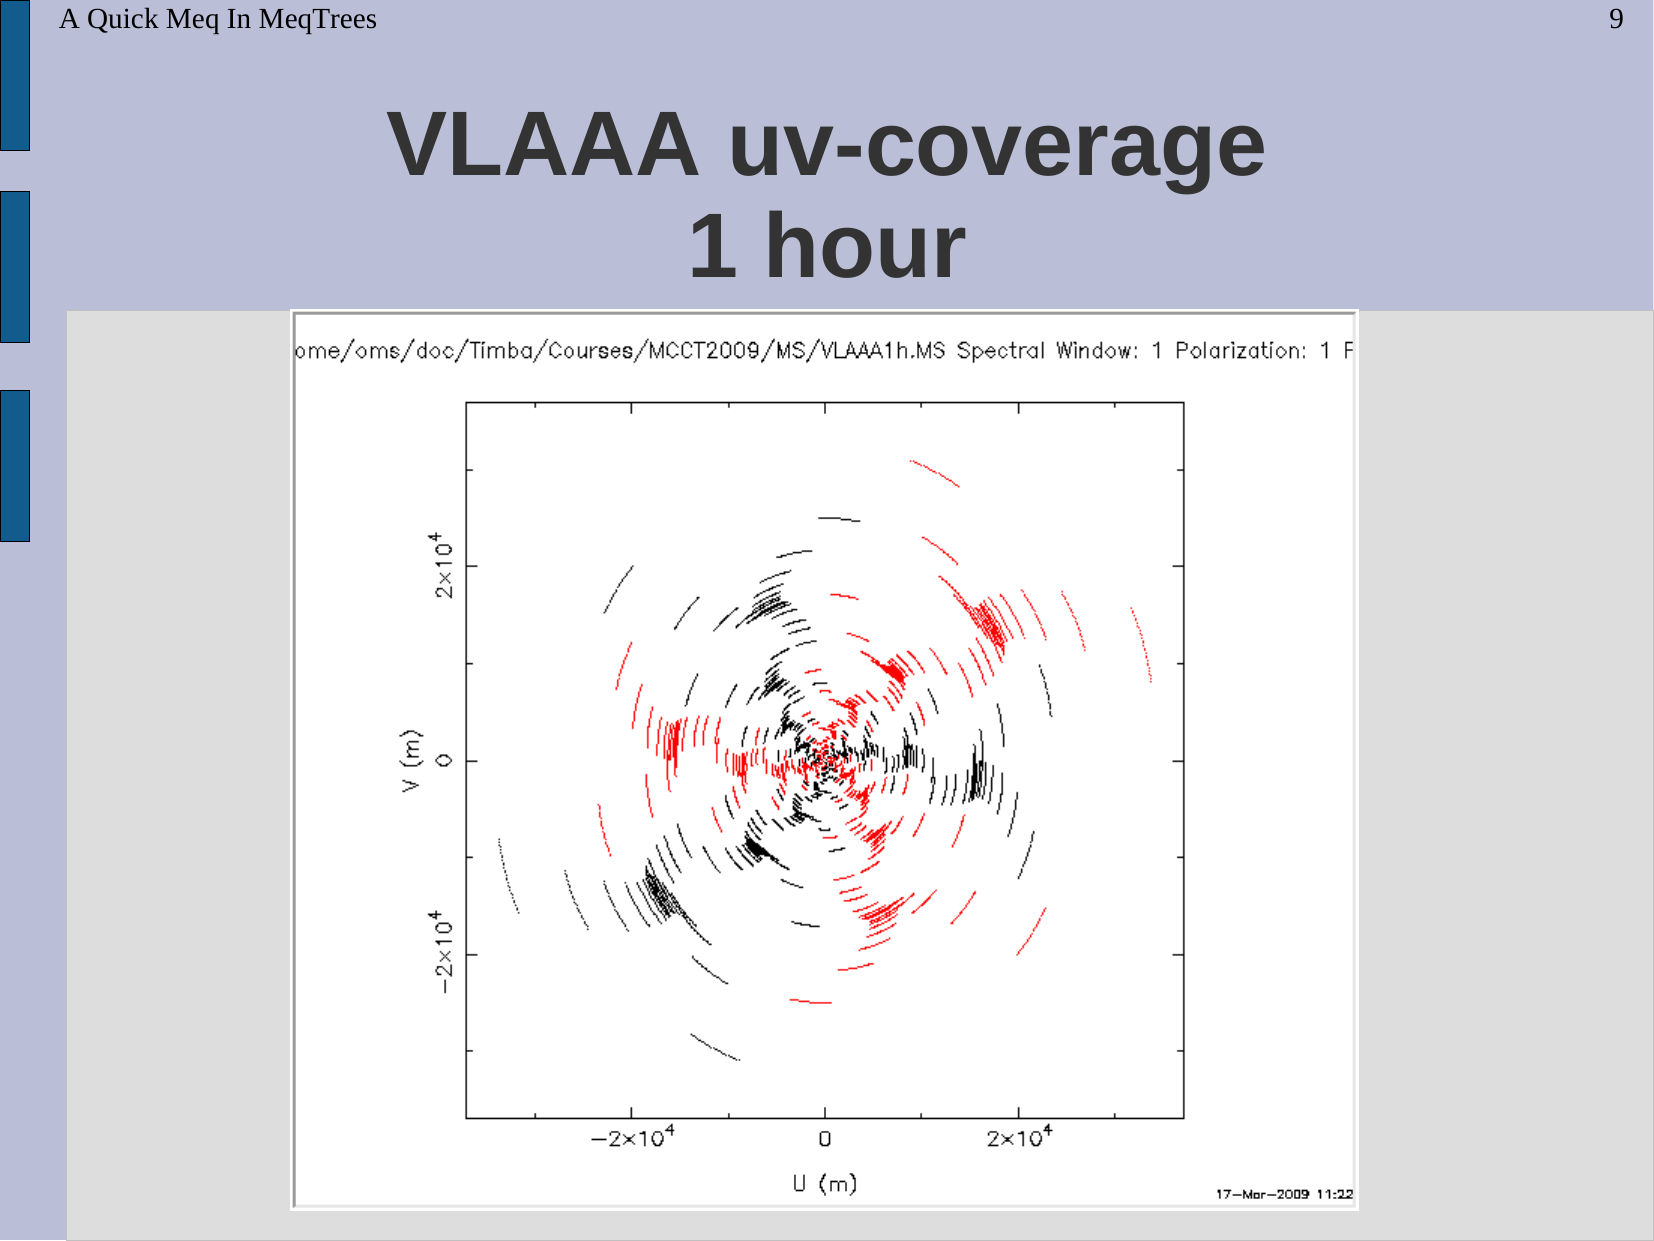

A Quick Meq In MeqTrees
9
# VLAAA uv-coverage 1 hour